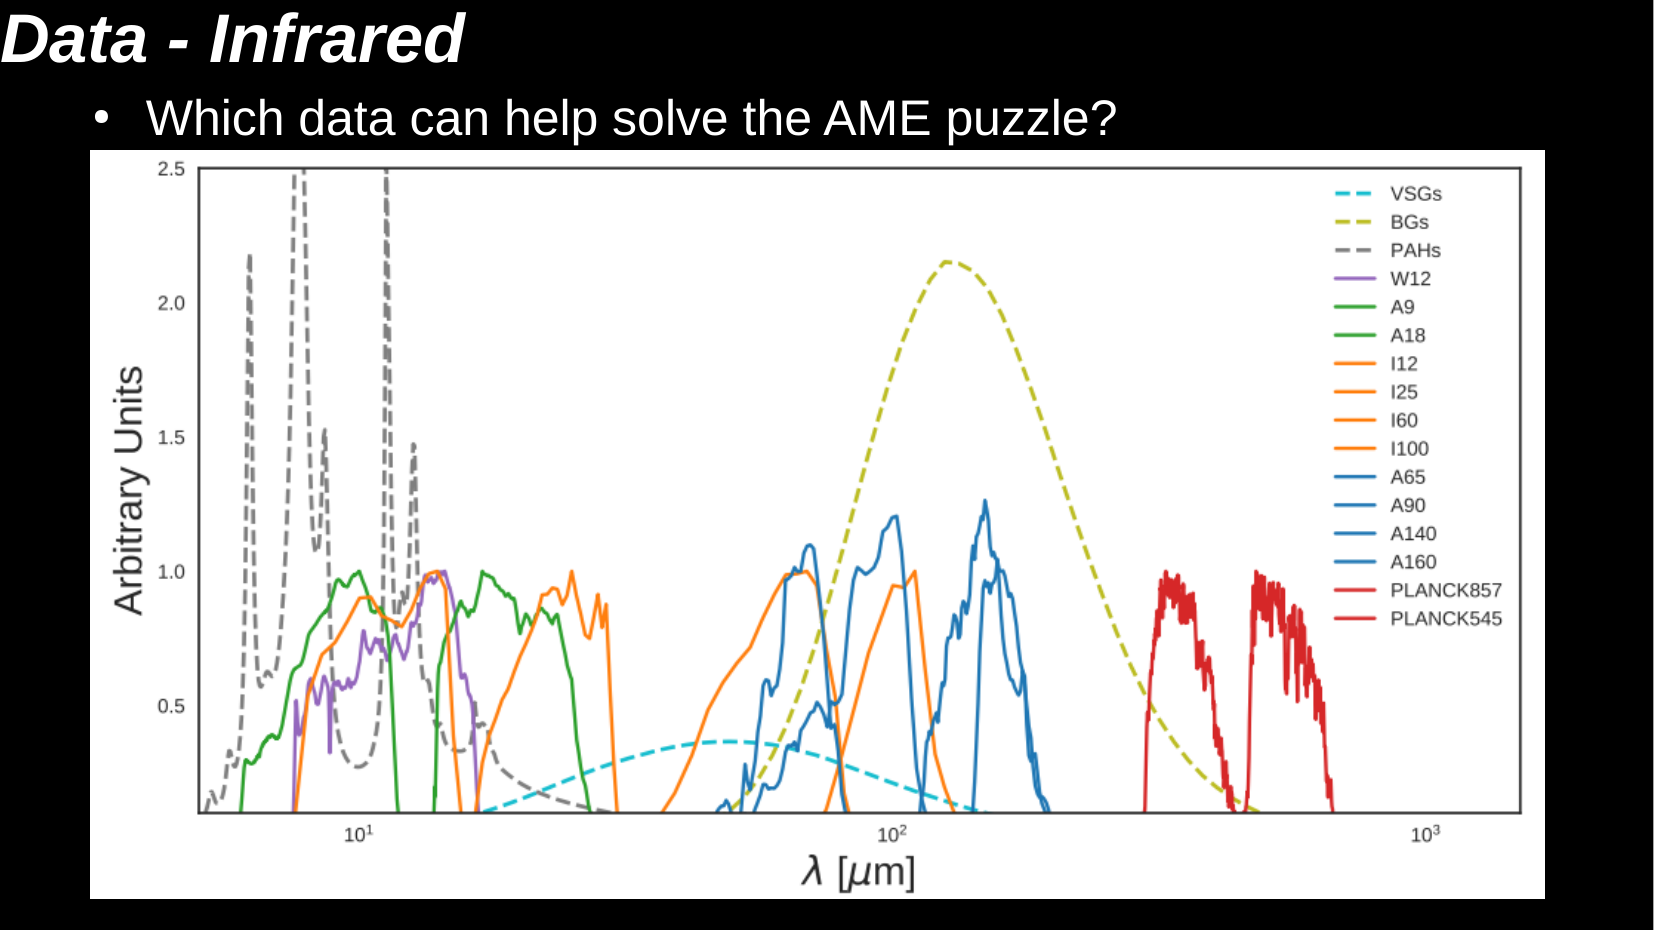

# Data - Infrared
Which data can help solve the AME puzzle?